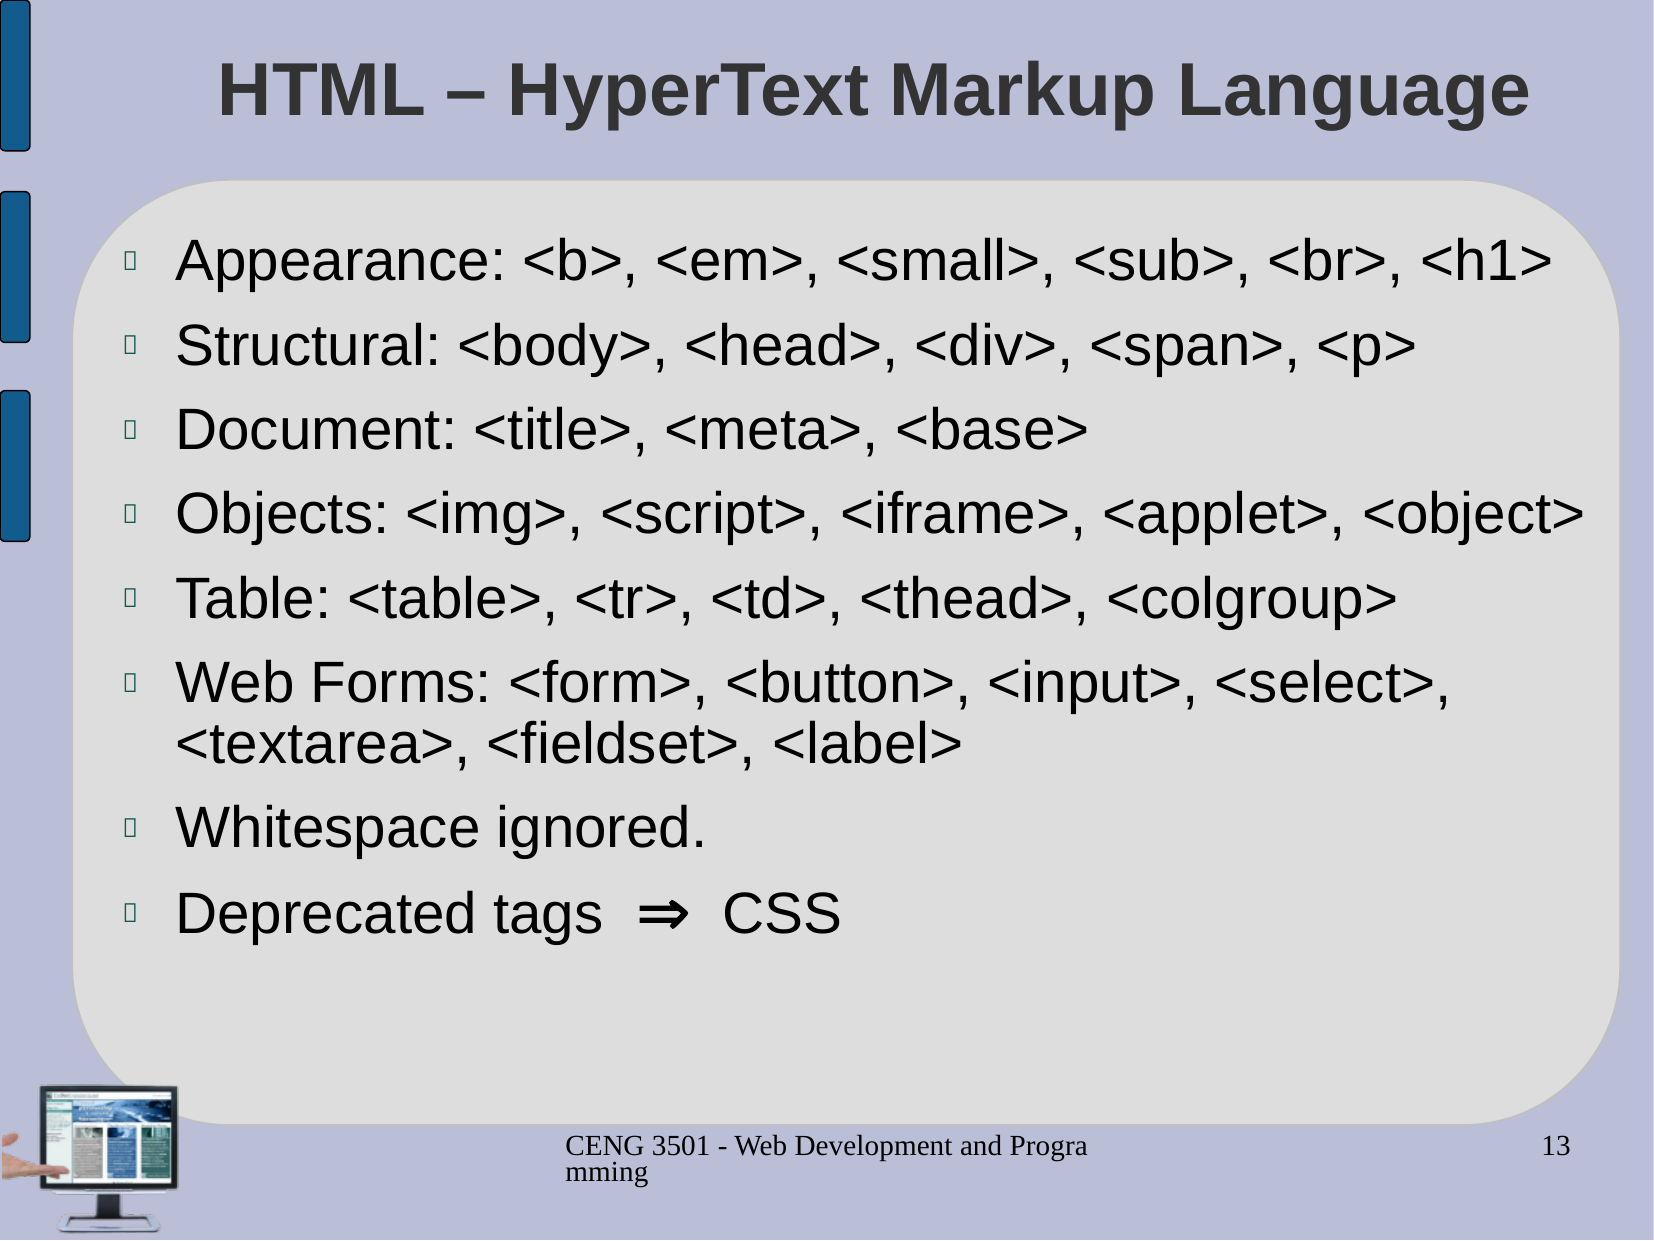

# HTML – HyperText Markup Language
Appearance: <b>, <em>, <small>, <sub>, <br>, <h1>
Structural: <body>, <head>, <div>, <span>, <p>
Document: <title>, <meta>, <base>
Objects: <img>, <script>, <iframe>, <applet>, <object>
Table: <table>, <tr>, <td>, <thead>, <colgroup>
Web Forms: <form>, <button>, <input>, <select>, <textarea>, <fieldset>, <label>
Whitespace ignored.
Deprecated tags  CSS
CENG 3501 - Web Development and Programming
13